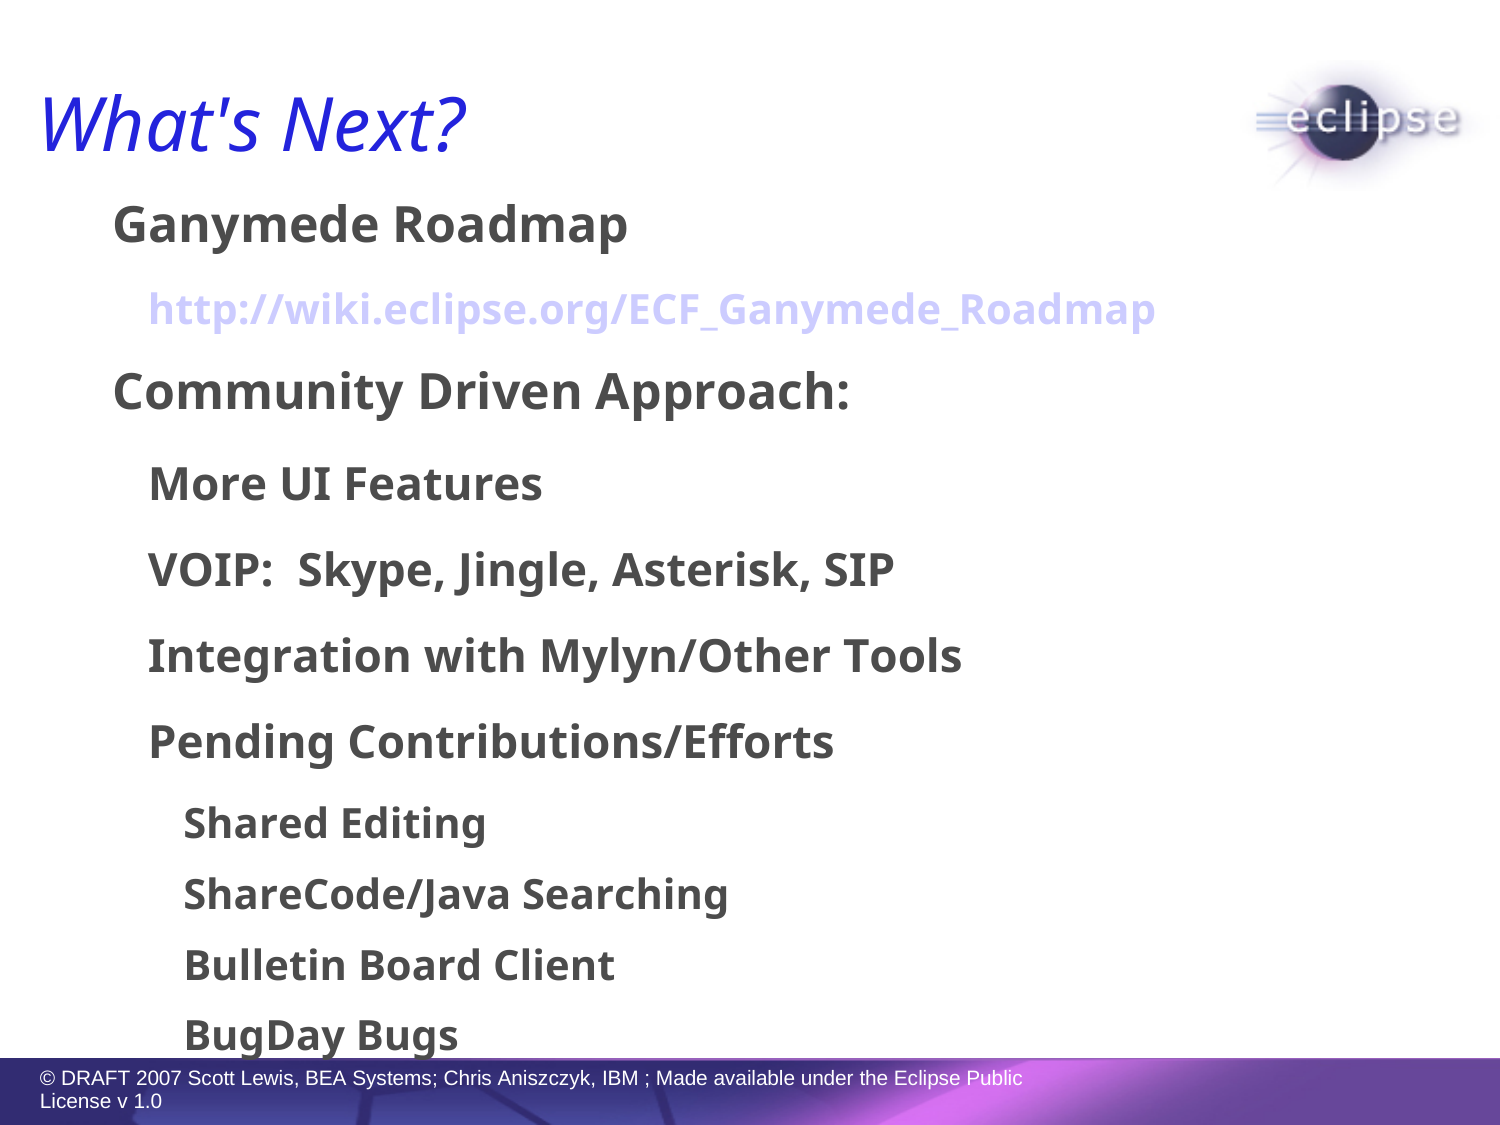

# What's Next?
Ganymede Roadmap
http://wiki.eclipse.org/ECF_Ganymede_Roadmap
Community Driven Approach:
More UI Features
VOIP: Skype, Jingle, Asterisk, SIP
Integration with Mylyn/Other Tools
Pending Contributions/Efforts
Shared Editing
ShareCode/Java Searching
Bulletin Board Client
BugDay Bugs